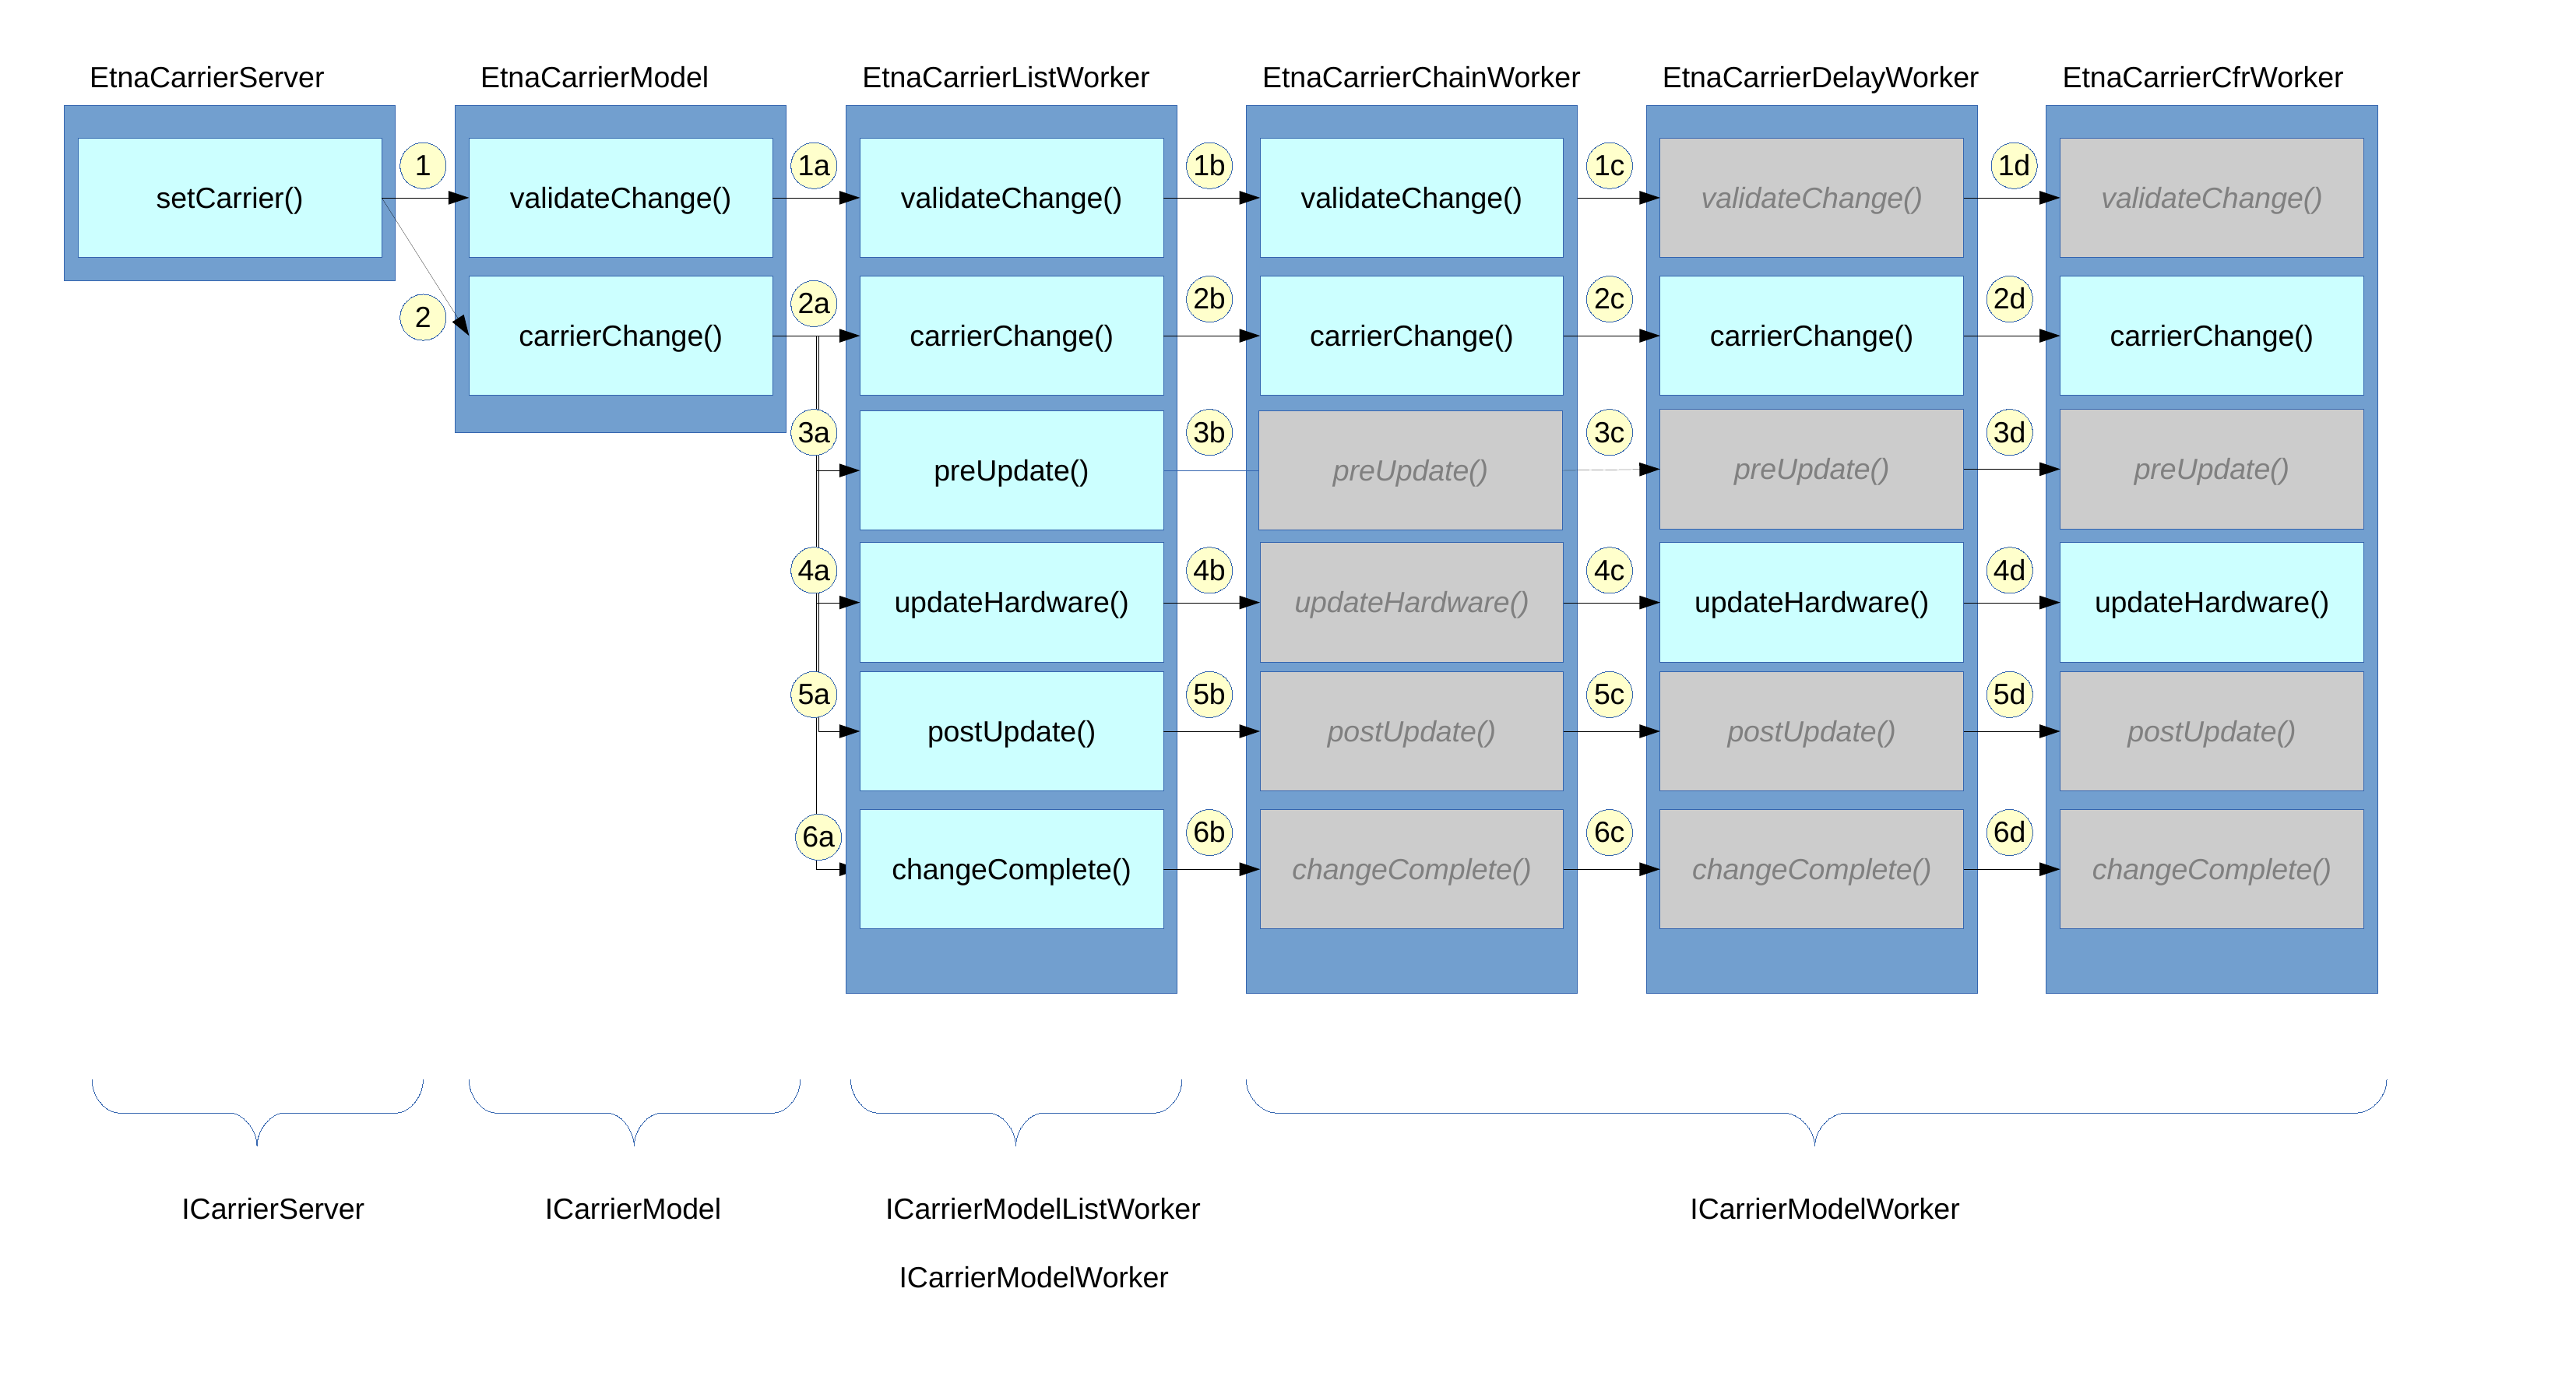

EtnaCarrierServer
EtnaCarrierModel
EtnaCarrierListWorker
EtnaCarrierChainWorker
EtnaCarrierDelayWorker
EtnaCarrierCfrWorker
setCarrier()
validateChange()
validateChange()
validateChange()
validateChange()
validateChange()
1
1
1a
1b
1c
1d
carrierChange()
carrierChange()
2b
carrierChange()
2c
carrierChange()
2d
carrierChange()
2a
2
3a
3b
3c
preUpdate()
3d
preUpdate()
preUpdate()
preUpdate()
updateHardware()
updateHardware()
updateHardware()
updateHardware()
4a
4b
4c
4d
5a
postUpdate()
5b
postUpdate()
5c
postUpdate()
5d
postUpdate()
changeComplete()
6b
changeComplete()
6c
changeComplete()
6d
changeComplete()
6a
ICarrierServer
ICarrierModel
ICarrierModelListWorker
ICarrierModelWorker
ICarrierModelWorker